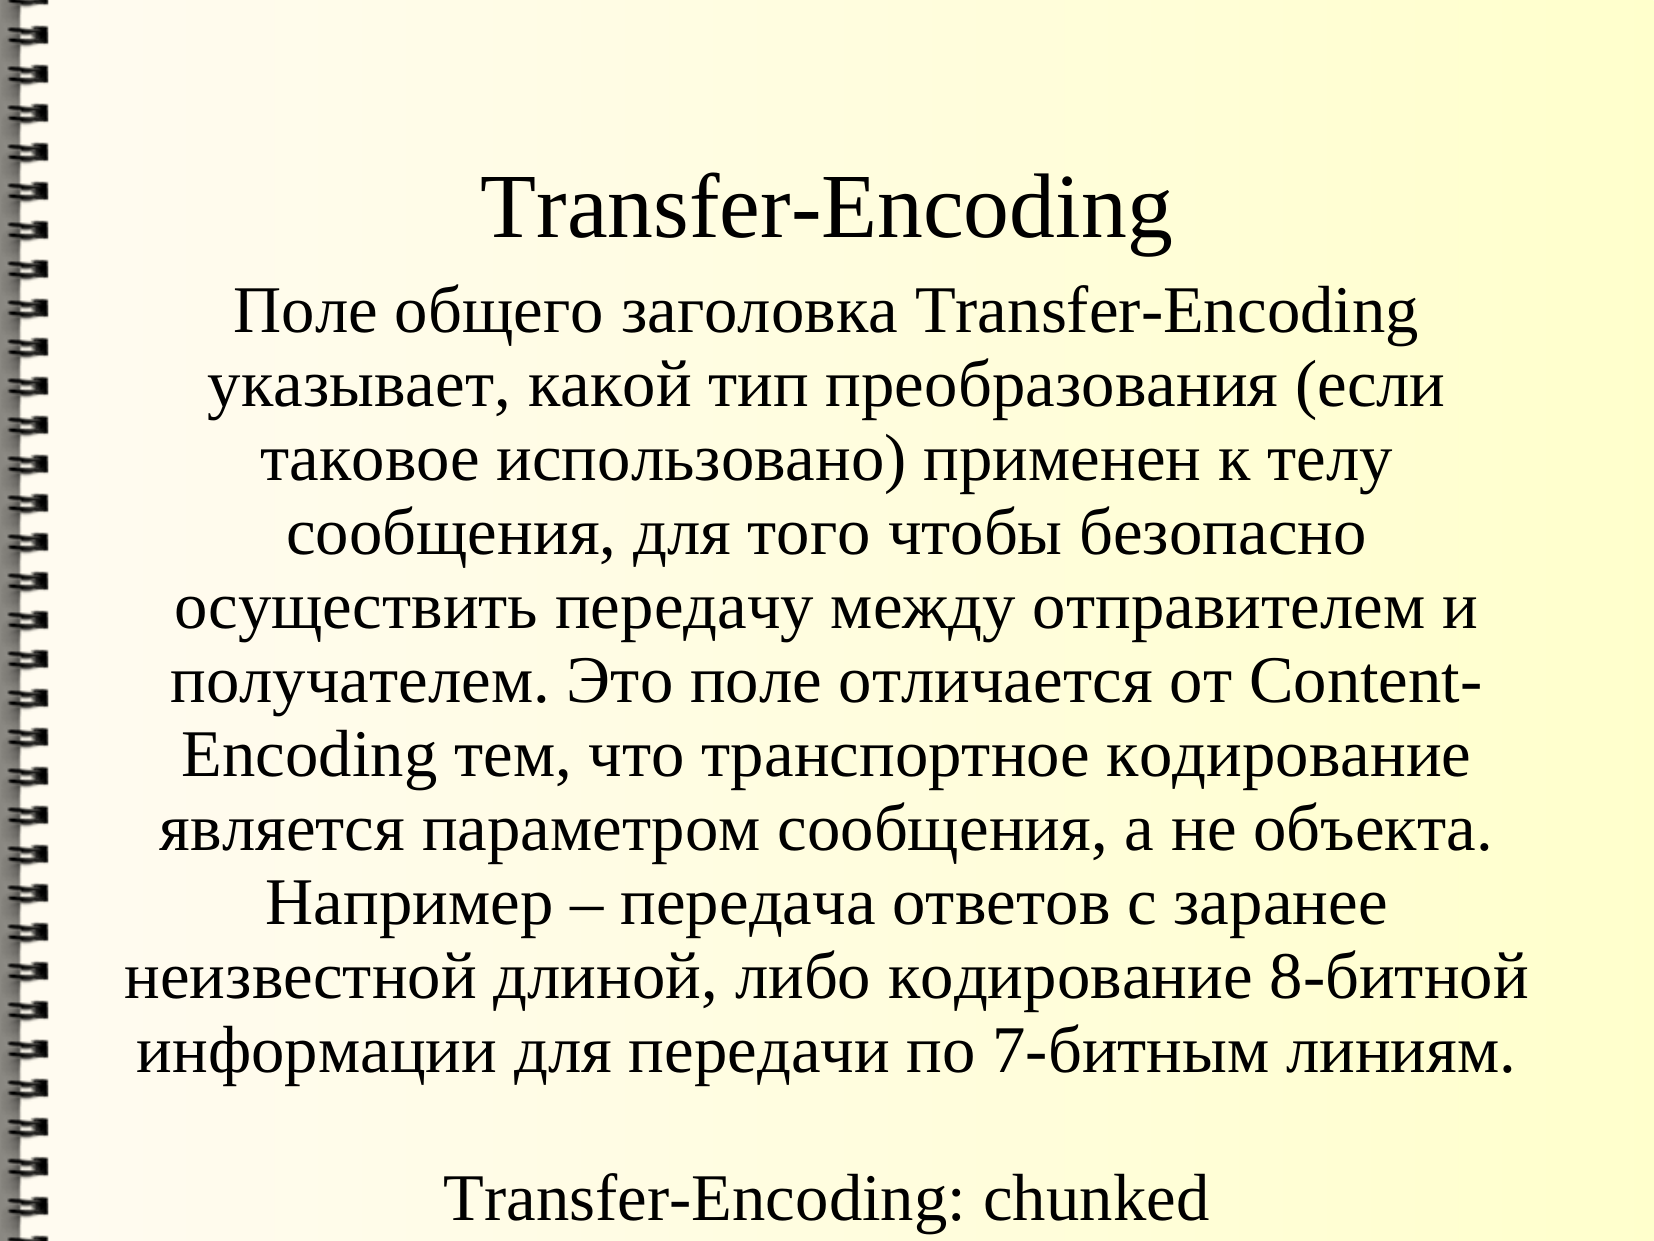

# Transfer-Encoding
Поле общего заголовка Transfer-Encoding указывает, какой тип преобразования (если таковое использовано) применен к телу сообщения, для того чтобы безопасно осуществить передачу между отправителем и получателем. Это поле отличается от Content-Encoding тем, что транспортное кодирование является параметром сообщения, а не объекта.
Например – передача ответов с заранее неизвестной длиной, либо кодирование 8-битной информации для передачи по 7-битным линиям.
Transfer-Encoding: chunked